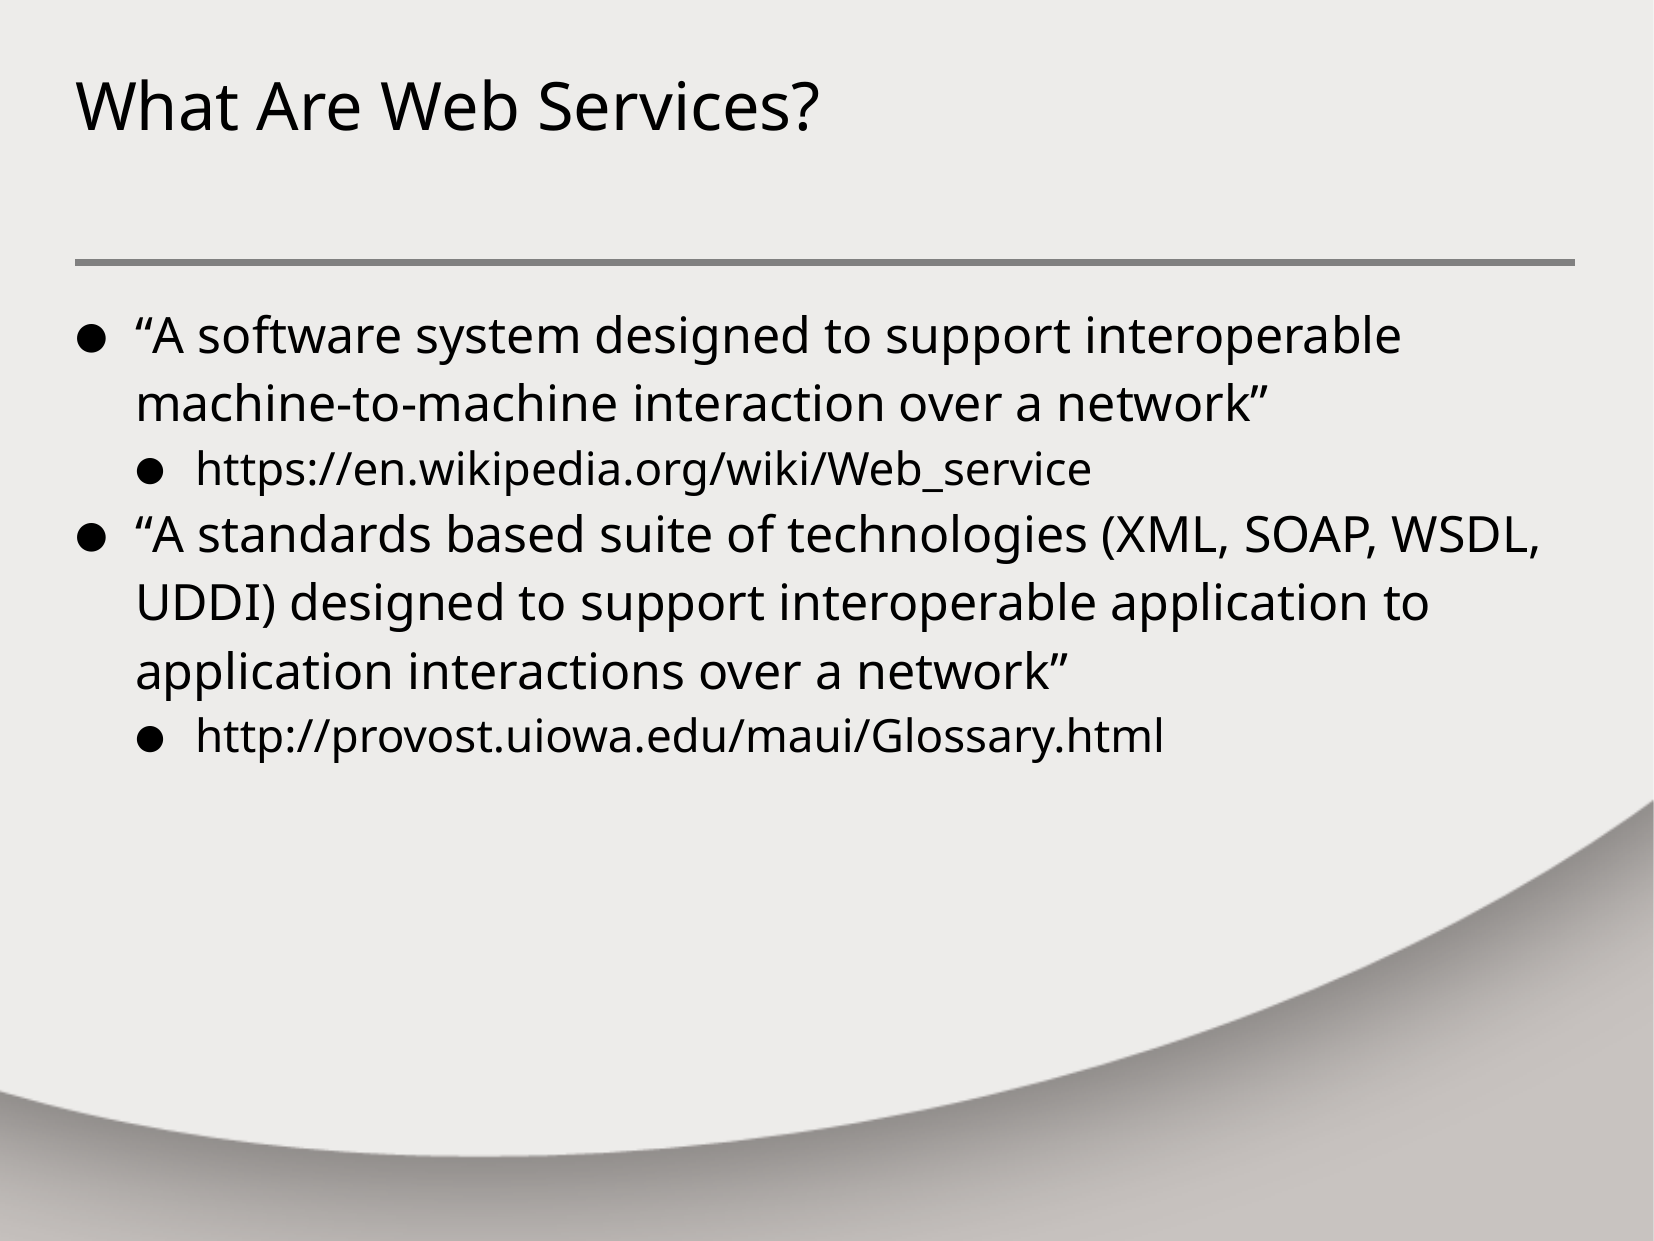

# What Are Web Services?
“A software system designed to support interoperable machine-to-machine interaction over a network”
https://en.wikipedia.org/wiki/Web_service
“A standards based suite of technologies (XML, SOAP, WSDL, UDDI) designed to support interoperable application to application interactions over a network”
http://provost.uiowa.edu/maui/Glossary.html